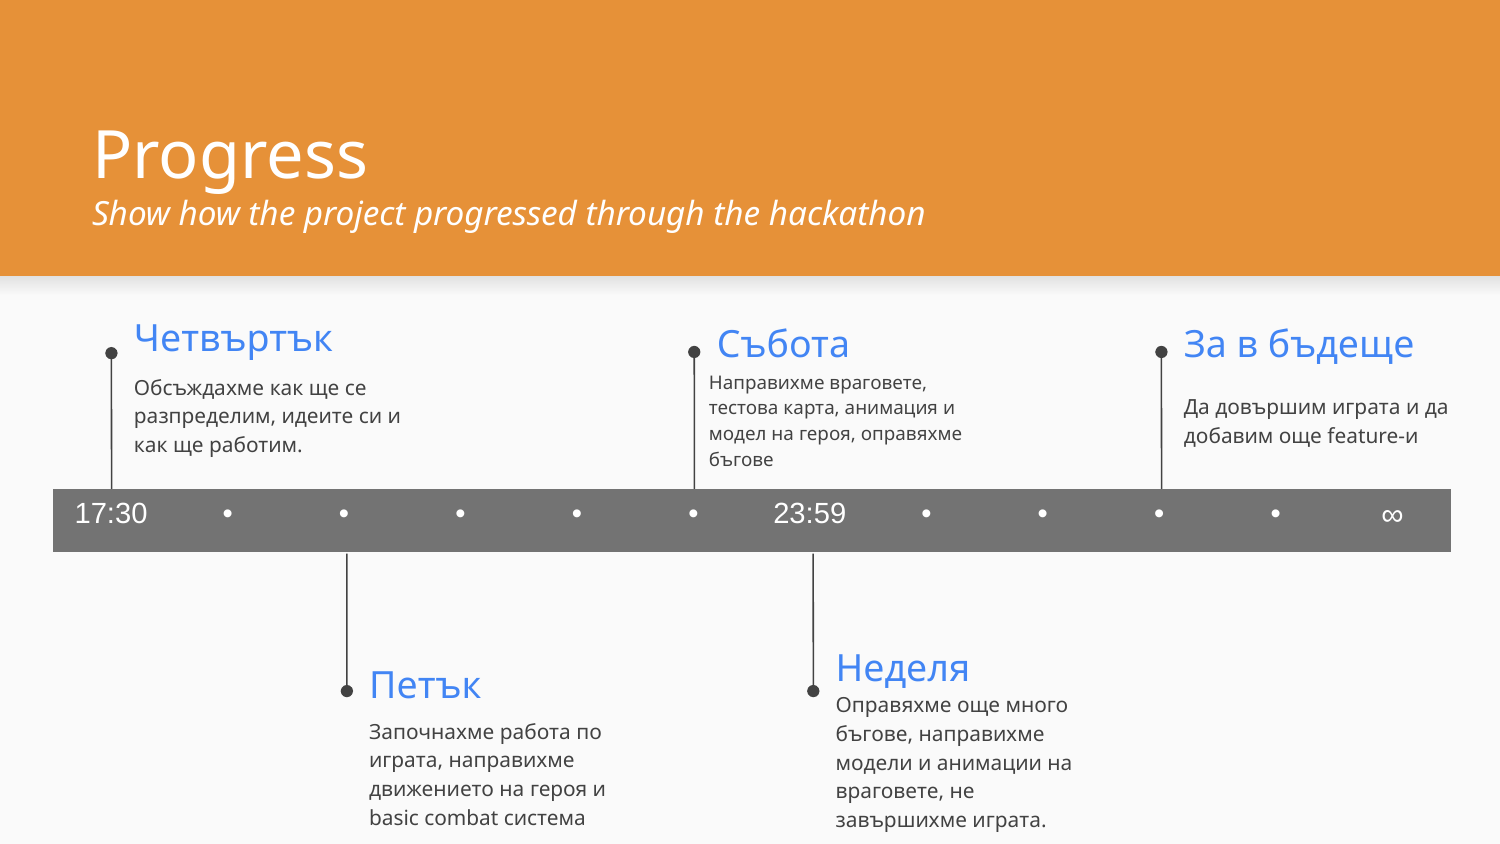

Progress
Show how the project progressed through the hackathon
За в бъдеще
Събота
Четвъртък
Направихме враговете, тестова карта, анимация и модел на героя, оправяхме бъгове
Обсъждахме как ще се разпределим, идеите си и как ще работим.
Да довършим играта и да добавим още feature-и
| 17:30 | • | • | • | • | • | 23:59 | • | • | • | • | ∞ |
| --- | --- | --- | --- | --- | --- | --- | --- | --- | --- | --- | --- |
Неделя
Петък
Оправяхме още много бъгове, направихме модели и анимации на враговете, не завършихме играта.
Започнахме работа по играта, направихме движението на героя и basic combat система